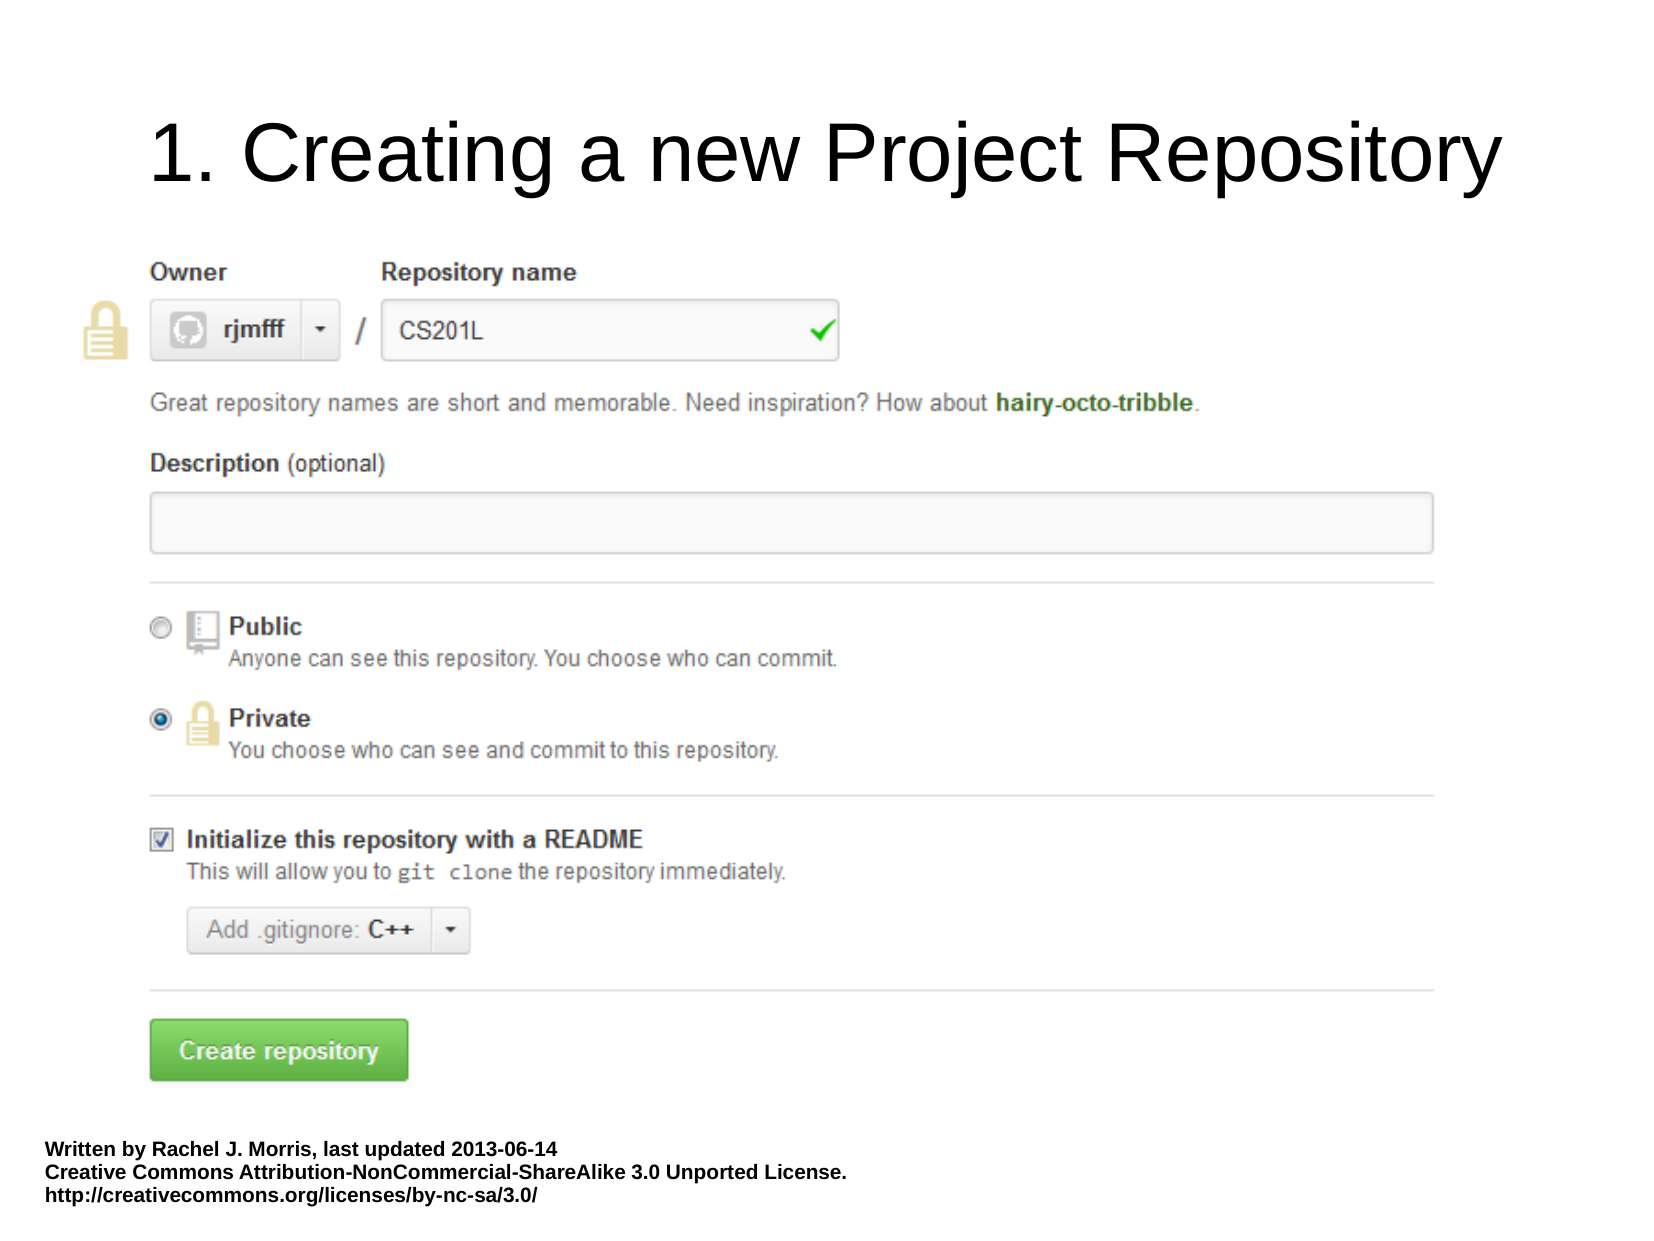

# 1. Creating a new Project Repository